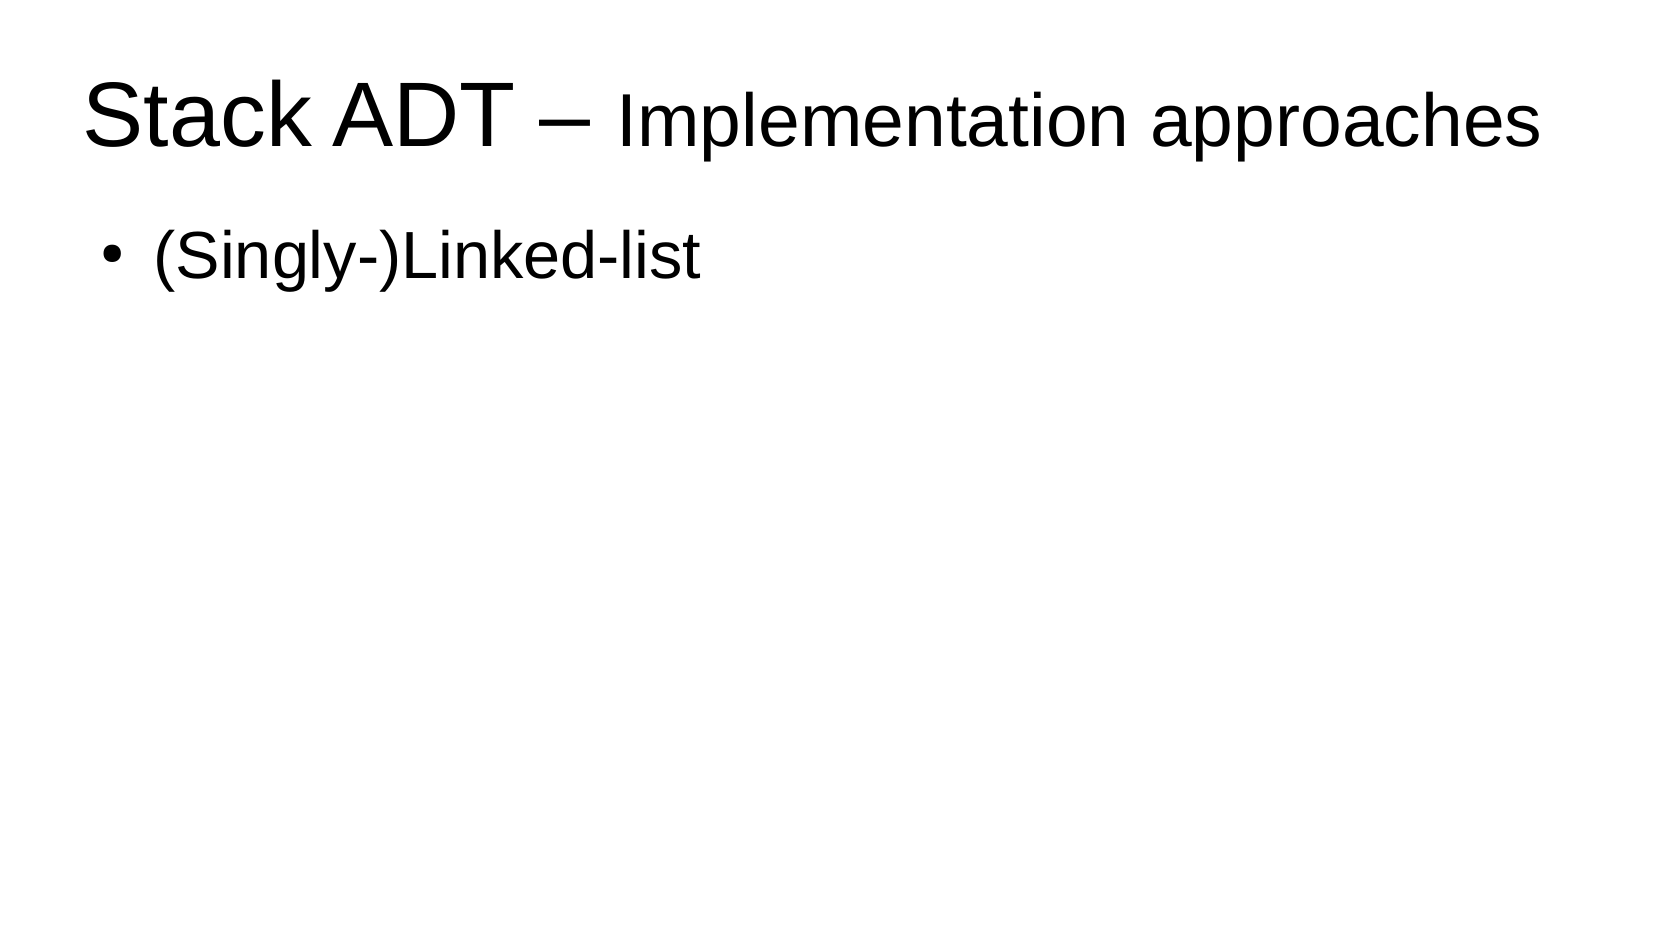

# Stack ADT – Implementation approaches
(Singly-)Linked-list